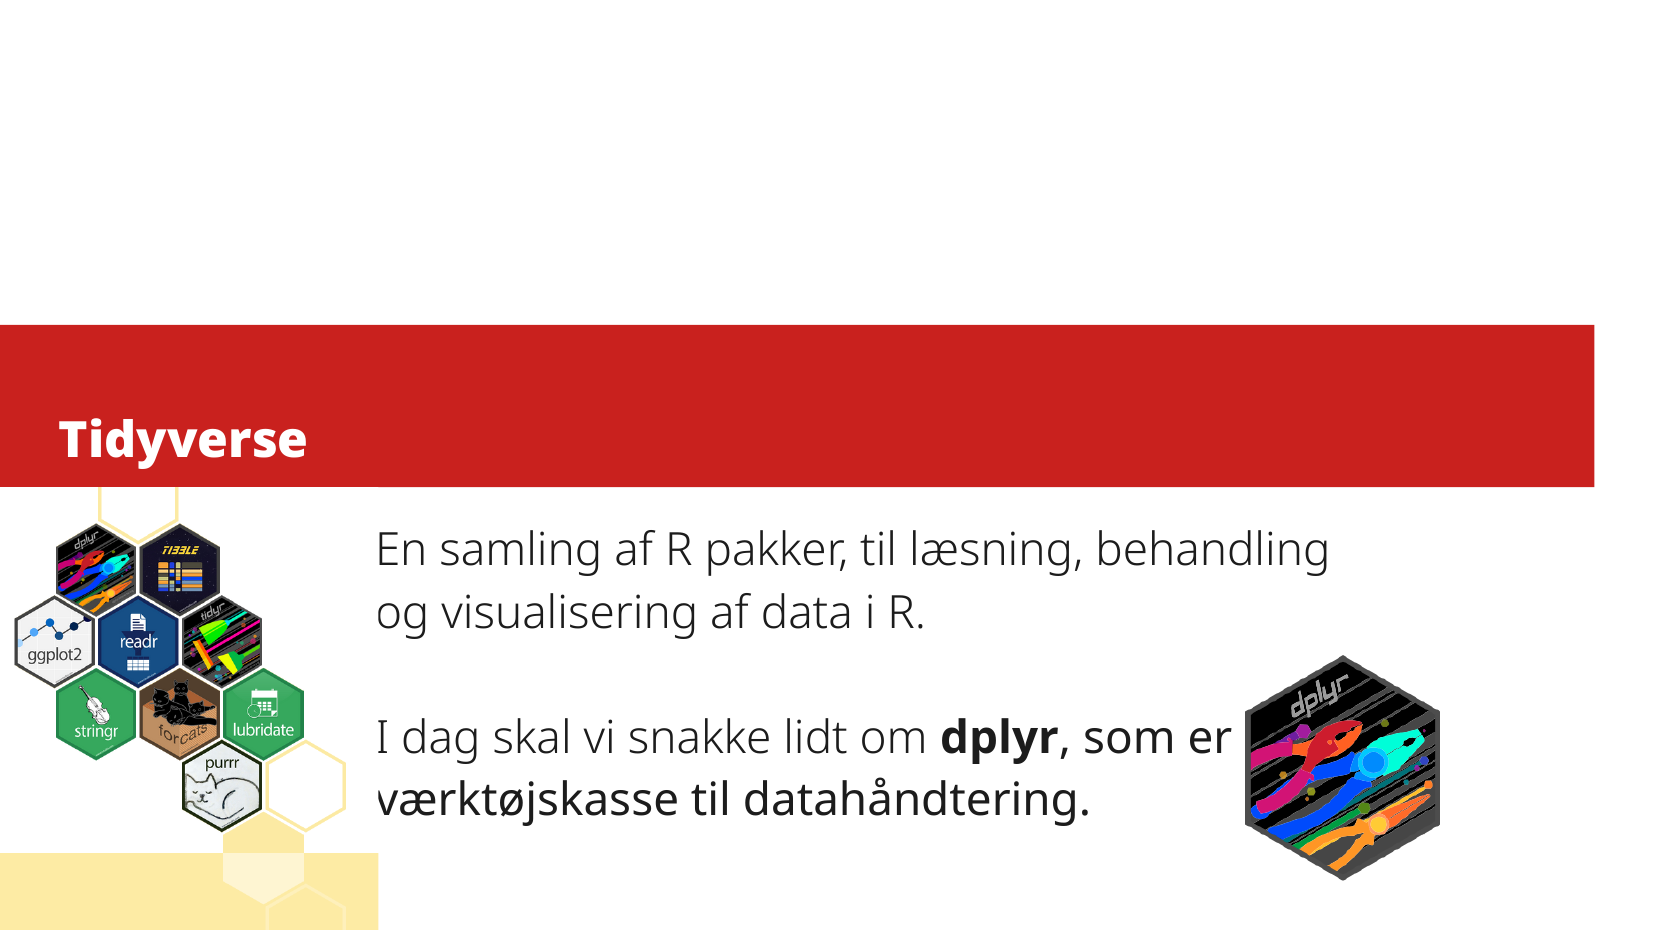

# Tidyverse
En samling af R pakker, til læsning, behandling og visualisering af data i R.
I dag skal vi snakke lidt om dplyr, som er en værktøjskasse til datahåndtering.